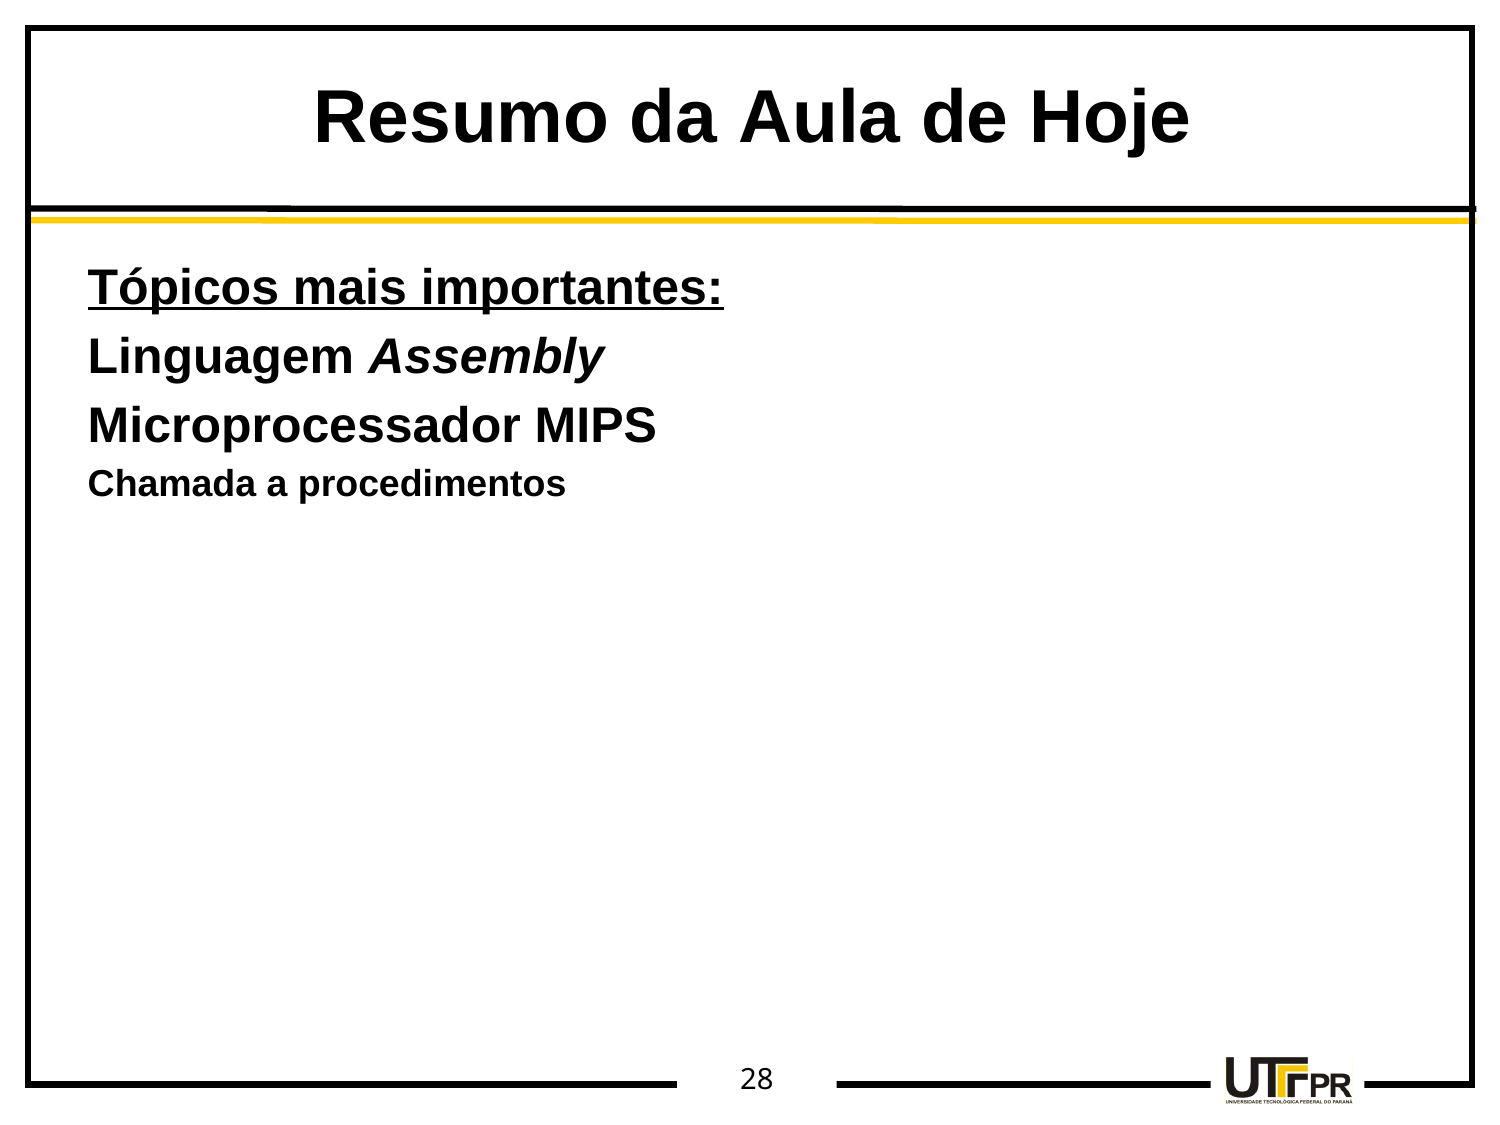

Resumo da Aula de Hoje
# Tópicos mais importantes:
Linguagem Assembly
Microprocessador MIPS
Chamada a procedimentos